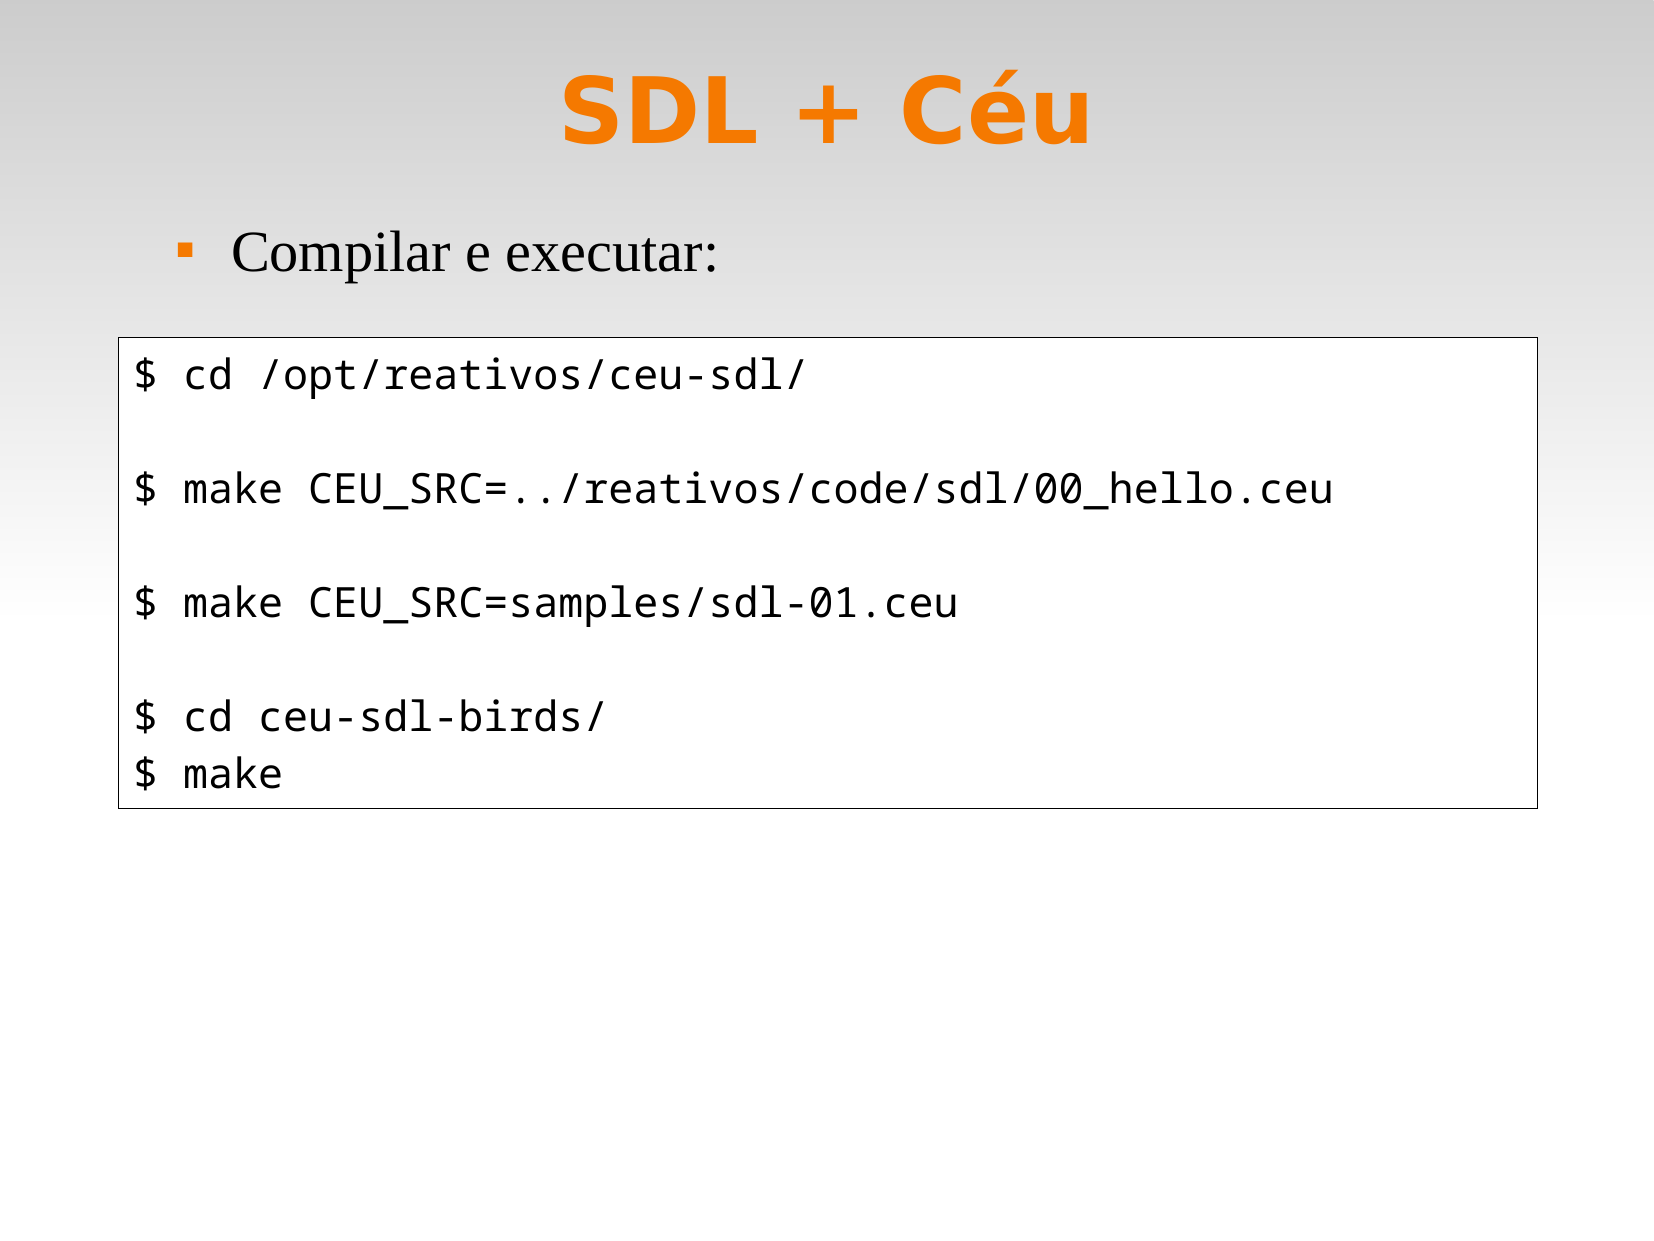

# SDL + Céu
Compilar e executar:
$ cd /opt/reativos/ceu-sdl/
$ make CEU_SRC=../reativos/code/sdl/00_hello.ceu
$ make CEU_SRC=samples/sdl-01.ceu
$ cd ceu-sdl-birds/
$ make